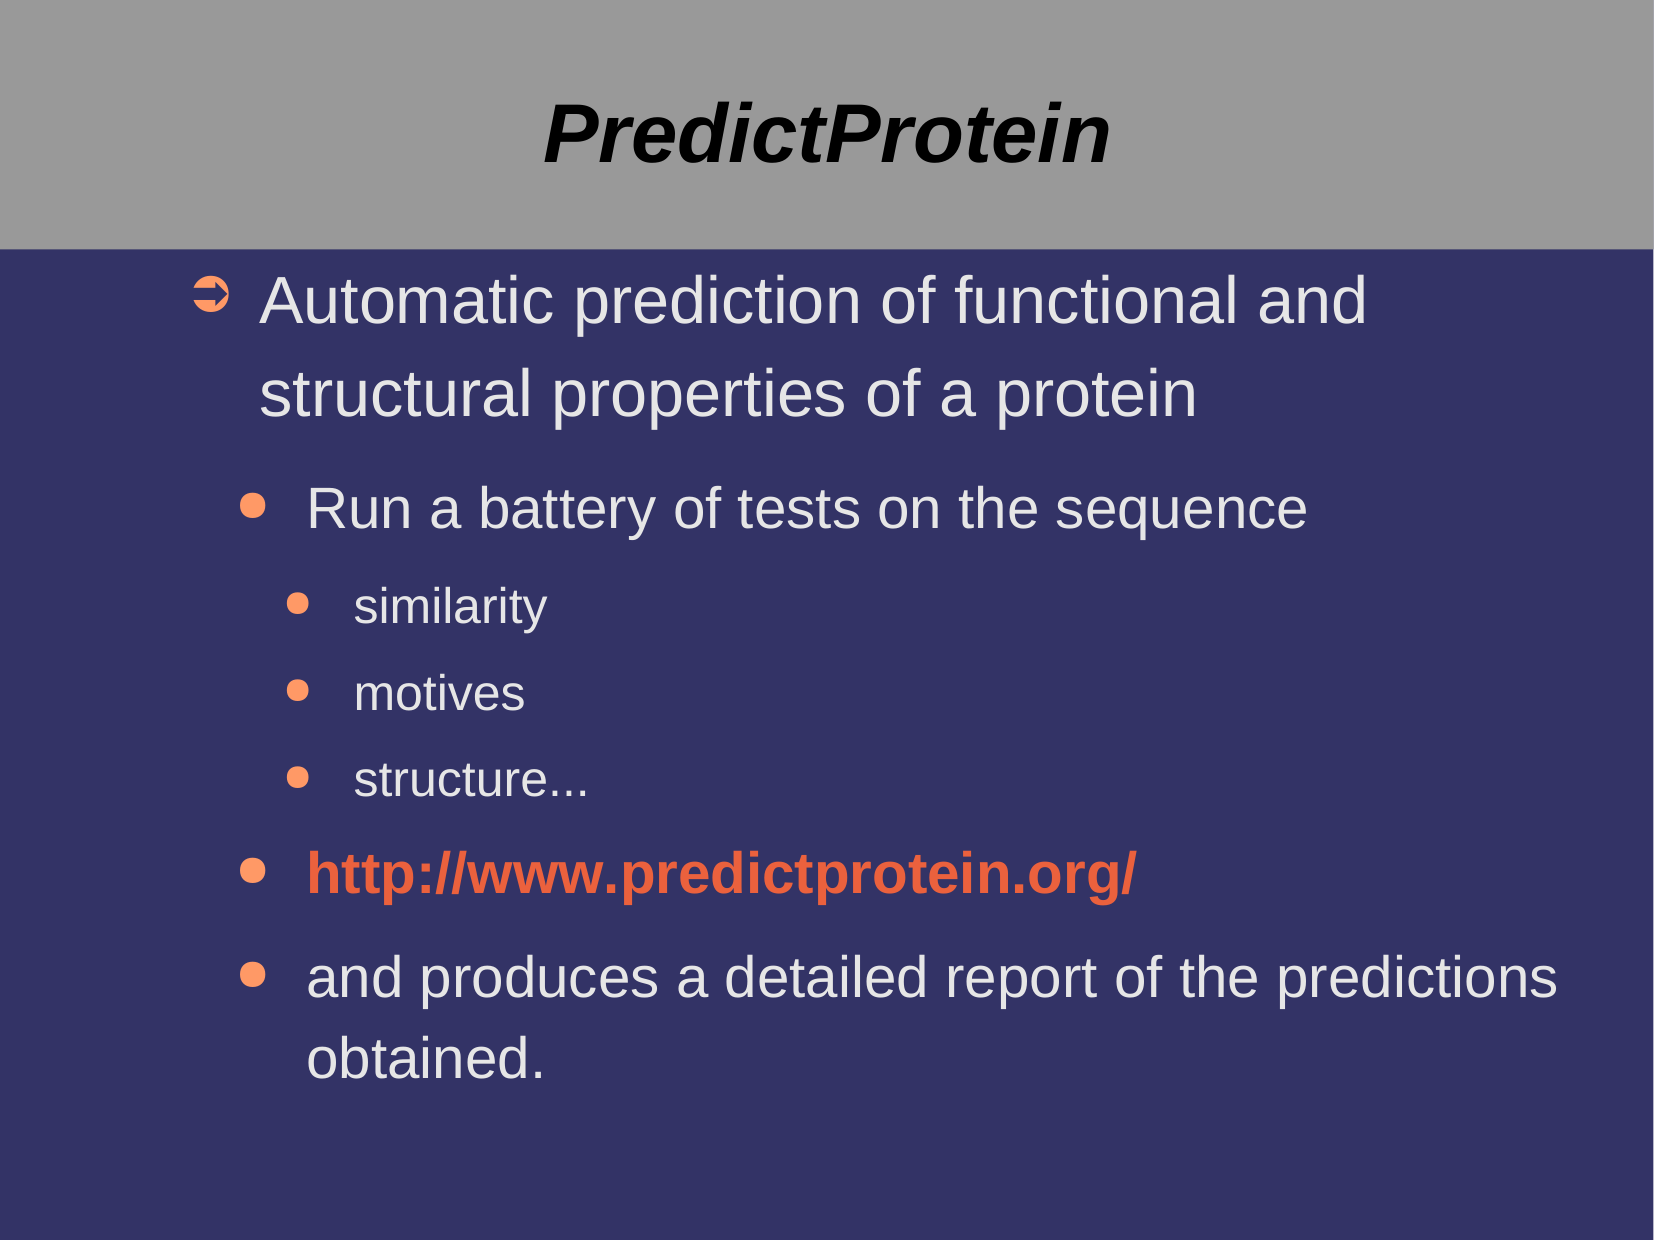

# PredictProtein
Automatic prediction of functional and structural properties of a protein
Run a battery of tests on the sequence
similarity
motives
structure...
http://www.predictprotein.org/
and produces a detailed report of the predictions obtained.